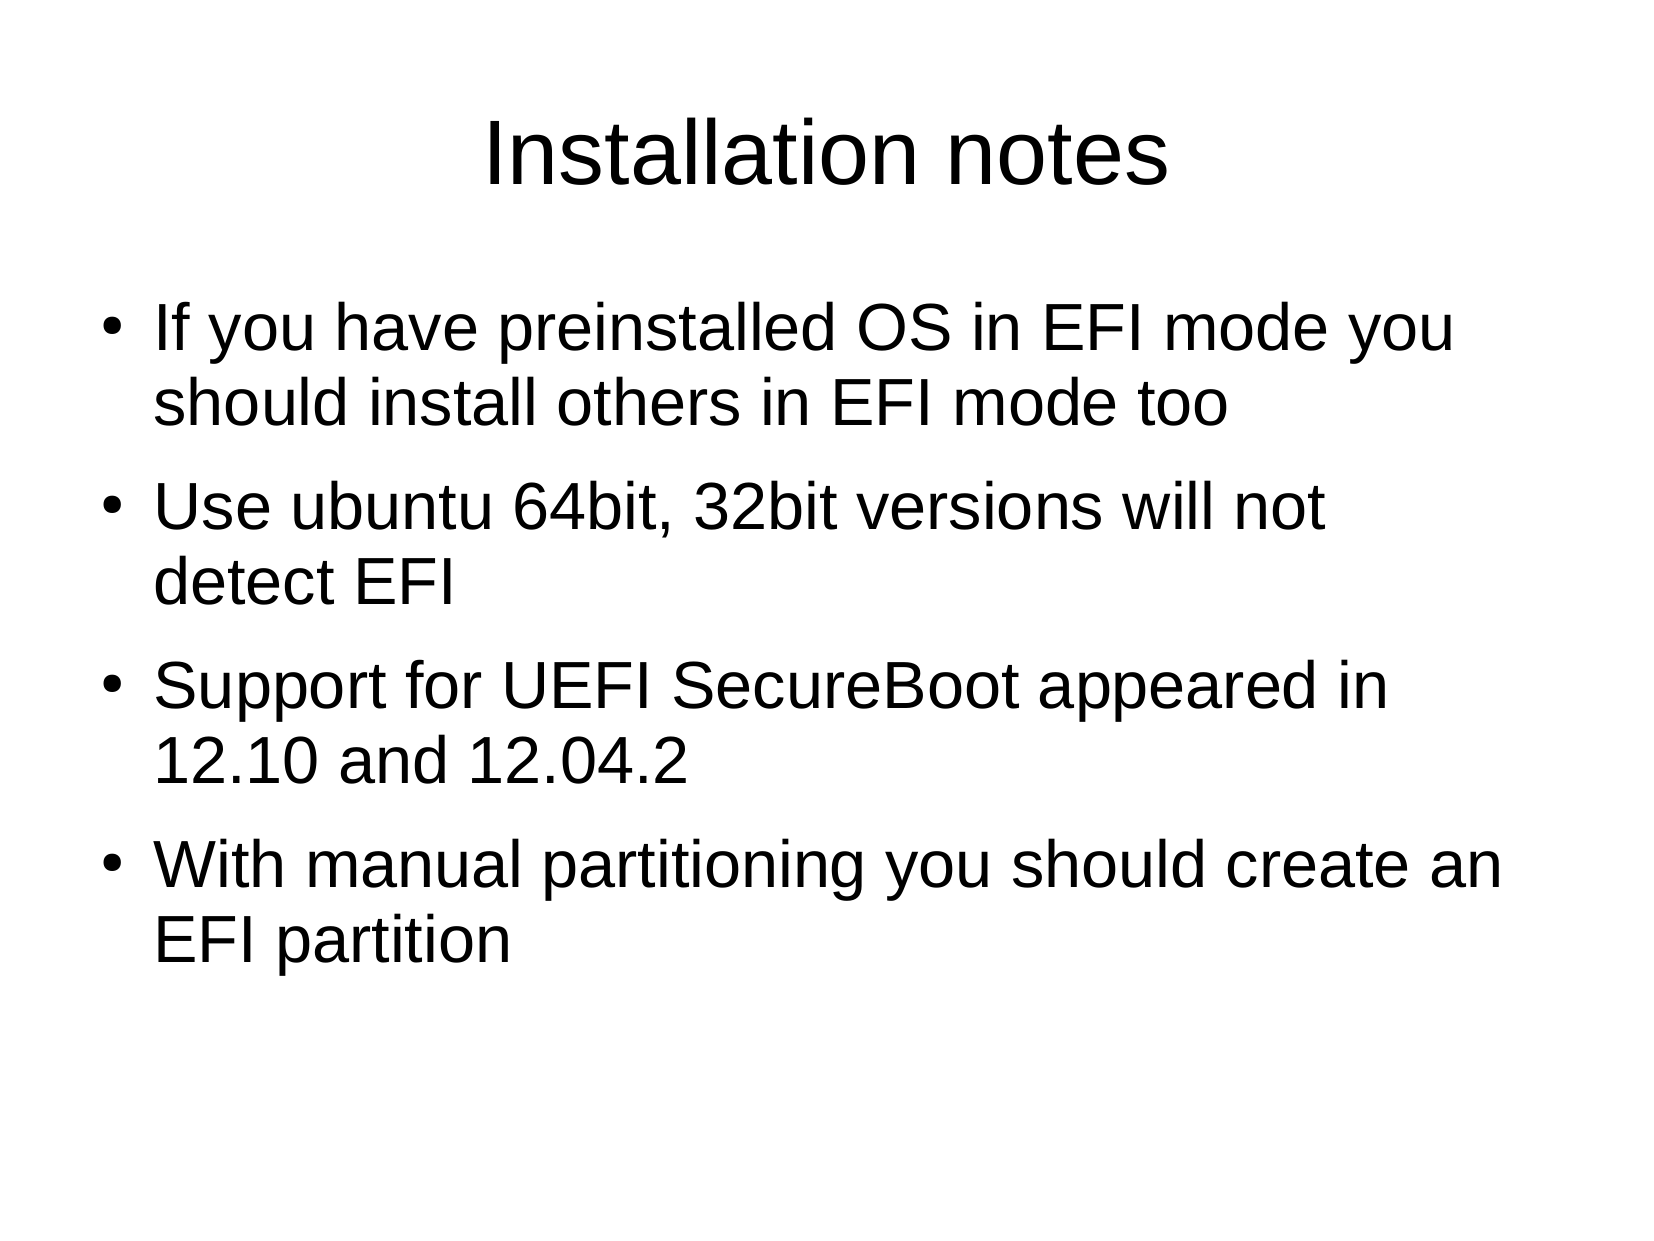

# Installation notes
If you have preinstalled OS in EFI mode you should install others in EFI mode too
Use ubuntu 64bit, 32bit versions will not detect EFI
Support for UEFI SecureBoot appeared in 12.10 and 12.04.2
With manual partitioning you should create an EFI partition